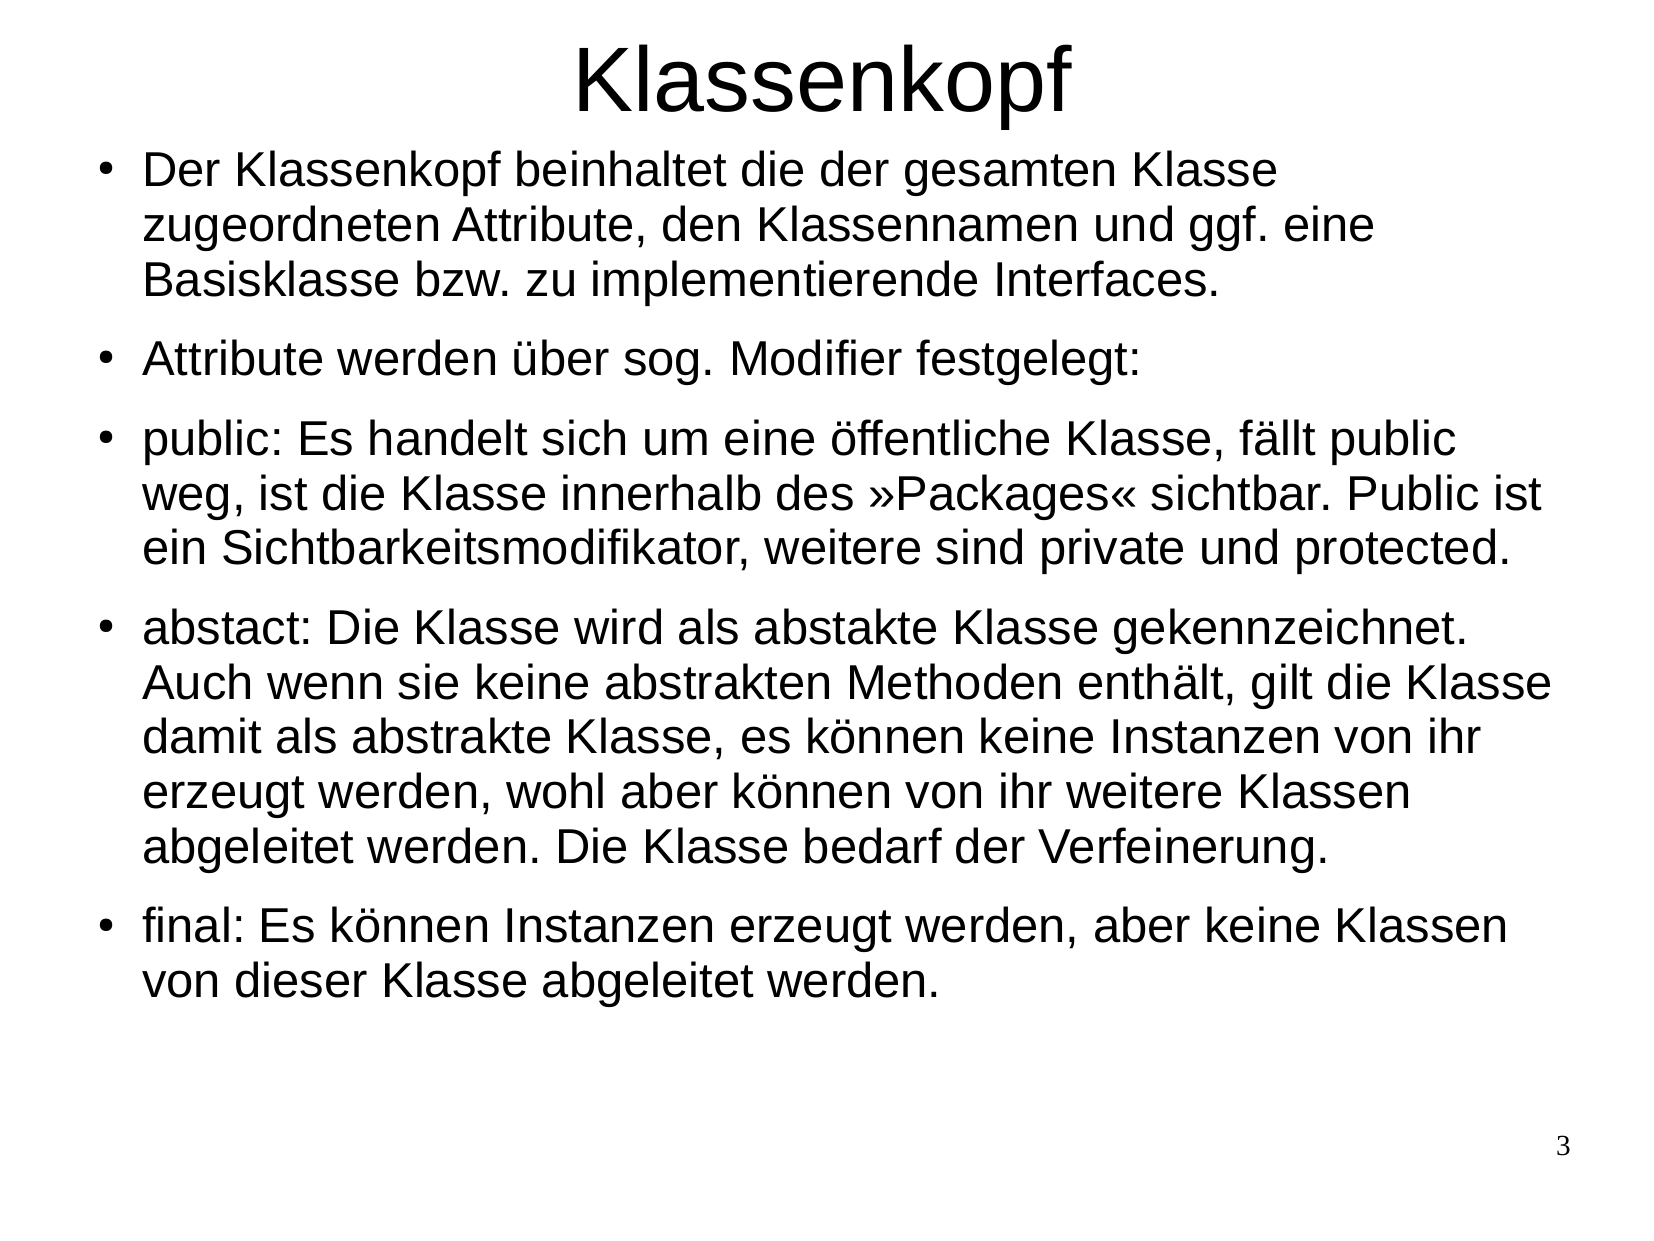

# Klassenkopf
Der Klassenkopf beinhaltet die der gesamten Klasse zugeordneten Attribute, den Klassennamen und ggf. eine Basisklasse bzw. zu implementierende Interfaces.
Attribute werden über sog. Modifier festgelegt:
public: Es handelt sich um eine öffentliche Klasse, fällt public weg, ist die Klasse innerhalb des »Packages« sichtbar. Public ist ein Sichtbarkeitsmodifikator, weitere sind private und protected.
abstact: Die Klasse wird als abstakte Klasse gekennzeichnet. Auch wenn sie keine abstrakten Methoden enthält, gilt die Klasse damit als abstrakte Klasse, es können keine Instanzen von ihr erzeugt werden, wohl aber können von ihr weitere Klassen abgeleitet werden. Die Klasse bedarf der Verfeinerung.
final: Es können Instanzen erzeugt werden, aber keine Klassen von dieser Klasse abgeleitet werden.
3